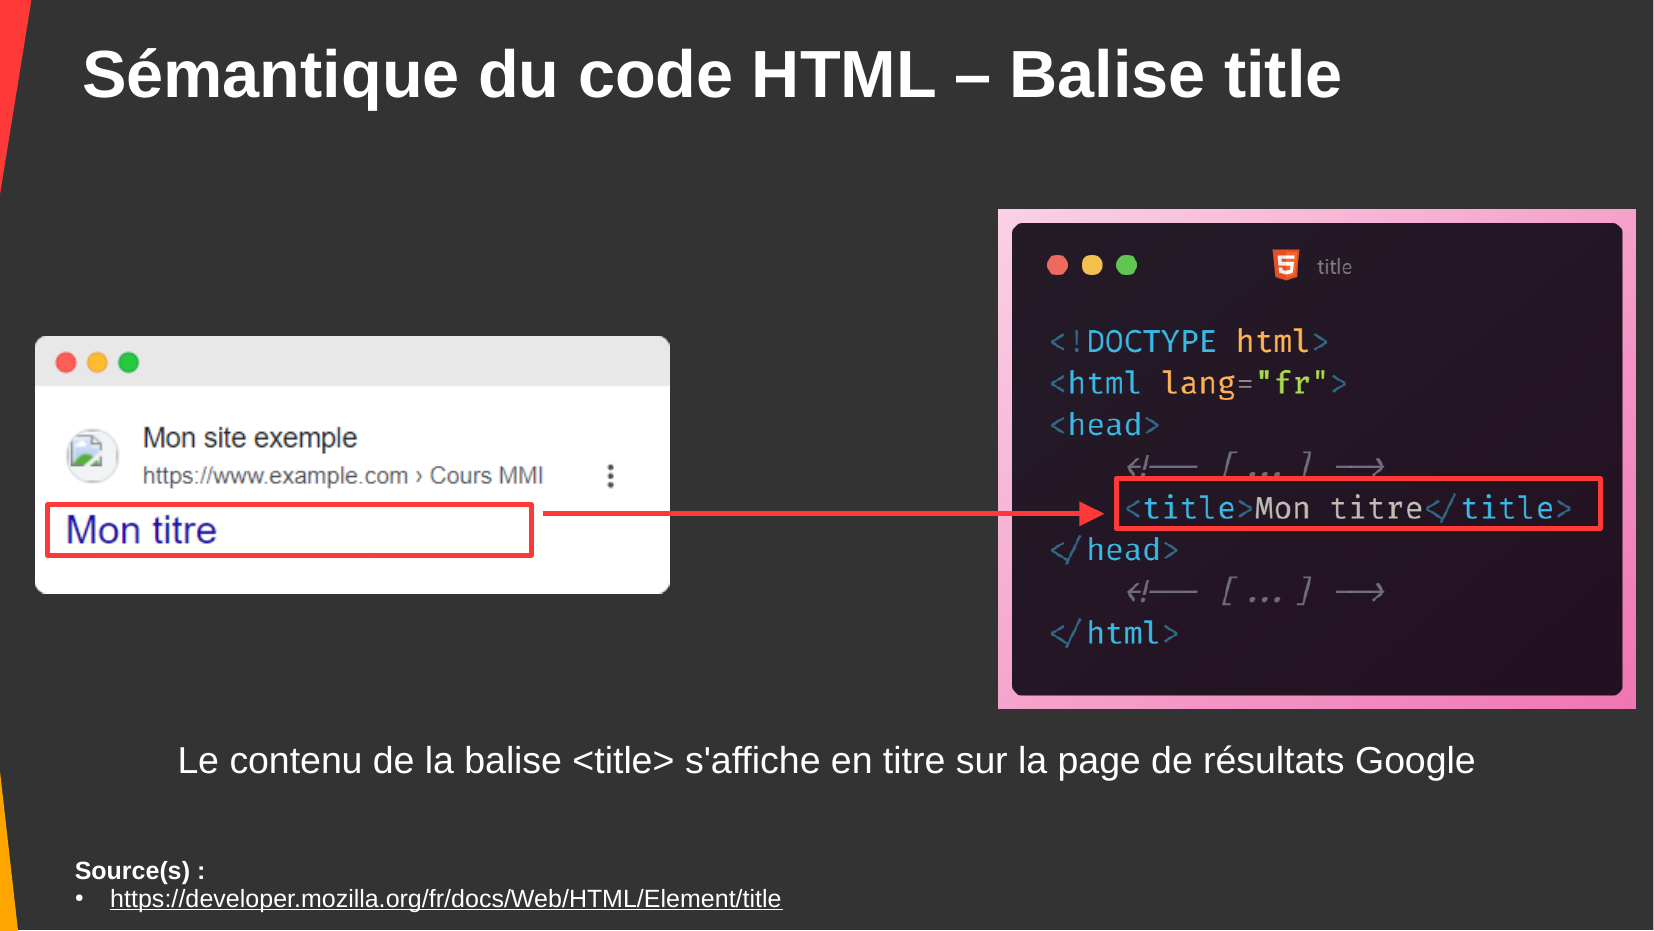

# Sémantique du code HTML – Balise title
Le contenu de la balise <title> s'affiche en titre sur la page de résultats Google
Source(s) :
https://developer.mozilla.org/fr/docs/Web/HTML/Element/title